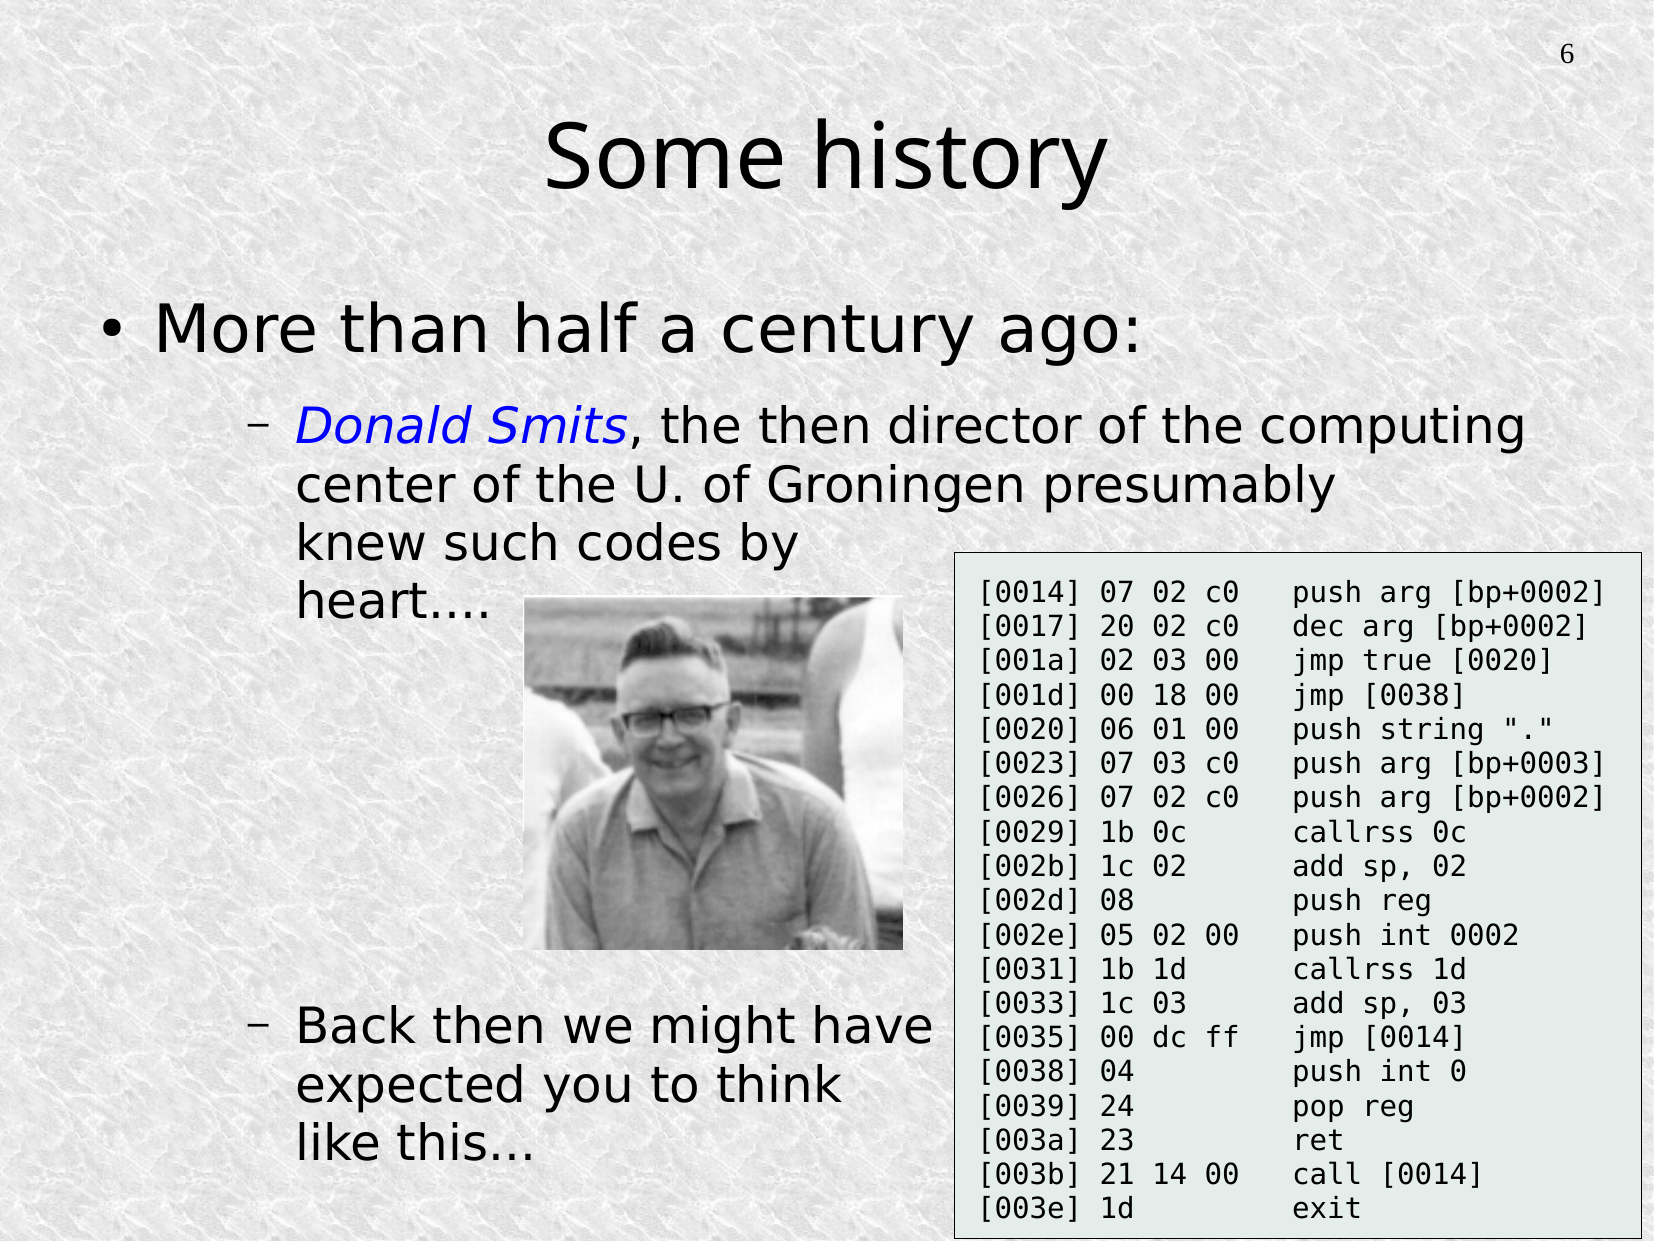

6
# Some history
More than half a century ago:
Donald Smits, the then director of the computing center of the U. of Groningen presumably
knew such codes by
heart....
Back then we might have
expected you to think
like this...
	[0014] 07 02 c0 push arg [bp+0002]
	[0017] 20 02 c0 dec arg [bp+0002]
	[001a] 02 03 00 jmp true [0020]
	[001d] 00 18 00 jmp [0038]
	[0020] 06 01 00 push string "."
	[0023] 07 03 c0 push arg [bp+0003]
	[0026] 07 02 c0 push arg [bp+0002]
	[0029] 1b 0c callrss 0c
	[002b] 1c 02 add sp, 02
	[002d] 08 push reg
	[002e] 05 02 00 push int 0002
	[0031] 1b 1d callrss 1d
	[0033] 1c 03 add sp, 03
	[0035] 00 dc ff jmp [0014]
	[0038] 04 push int 0
	[0039] 24 pop reg
	[003a] 23 ret
	[003b] 21 14 00 call [0014]
	[003e] 1d exit